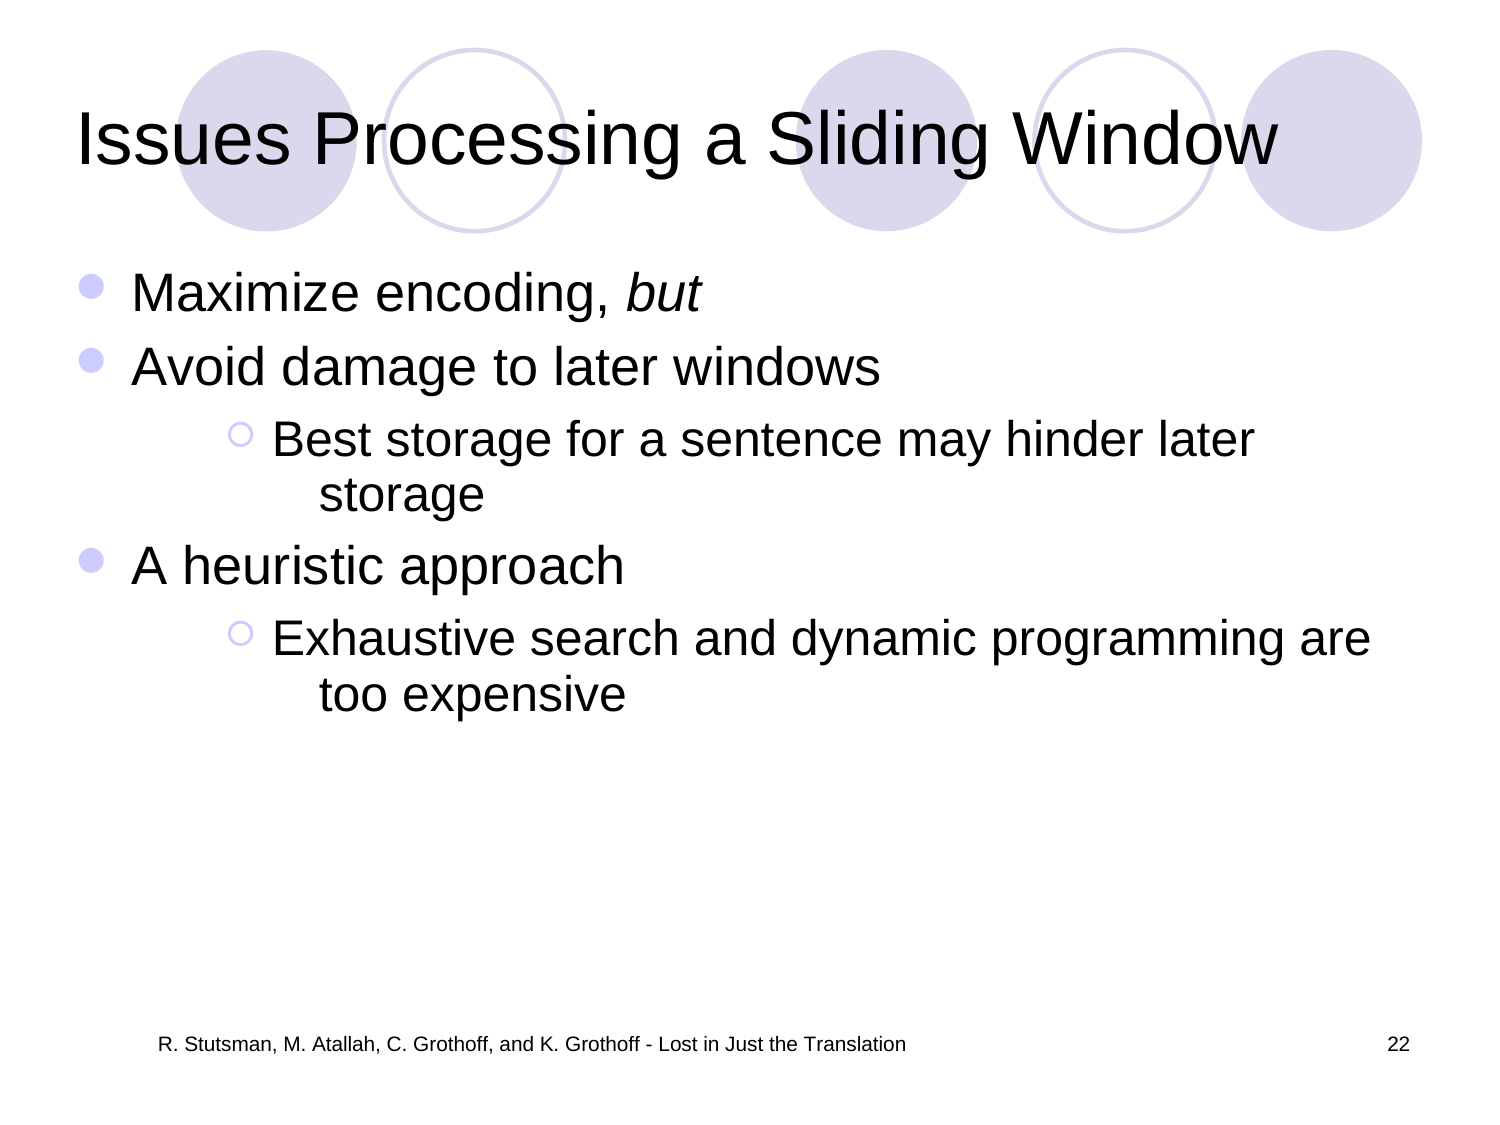

# Issues Processing a Sliding Window
Maximize encoding, but
Avoid damage to later windows
Best storage for a sentence may hinder later storage
A heuristic approach
Exhaustive search and dynamic programming are too expensive
R. Stutsman, M. Atallah, C. Grothoff, and K. Grothoff - Lost in Just the Translation
22